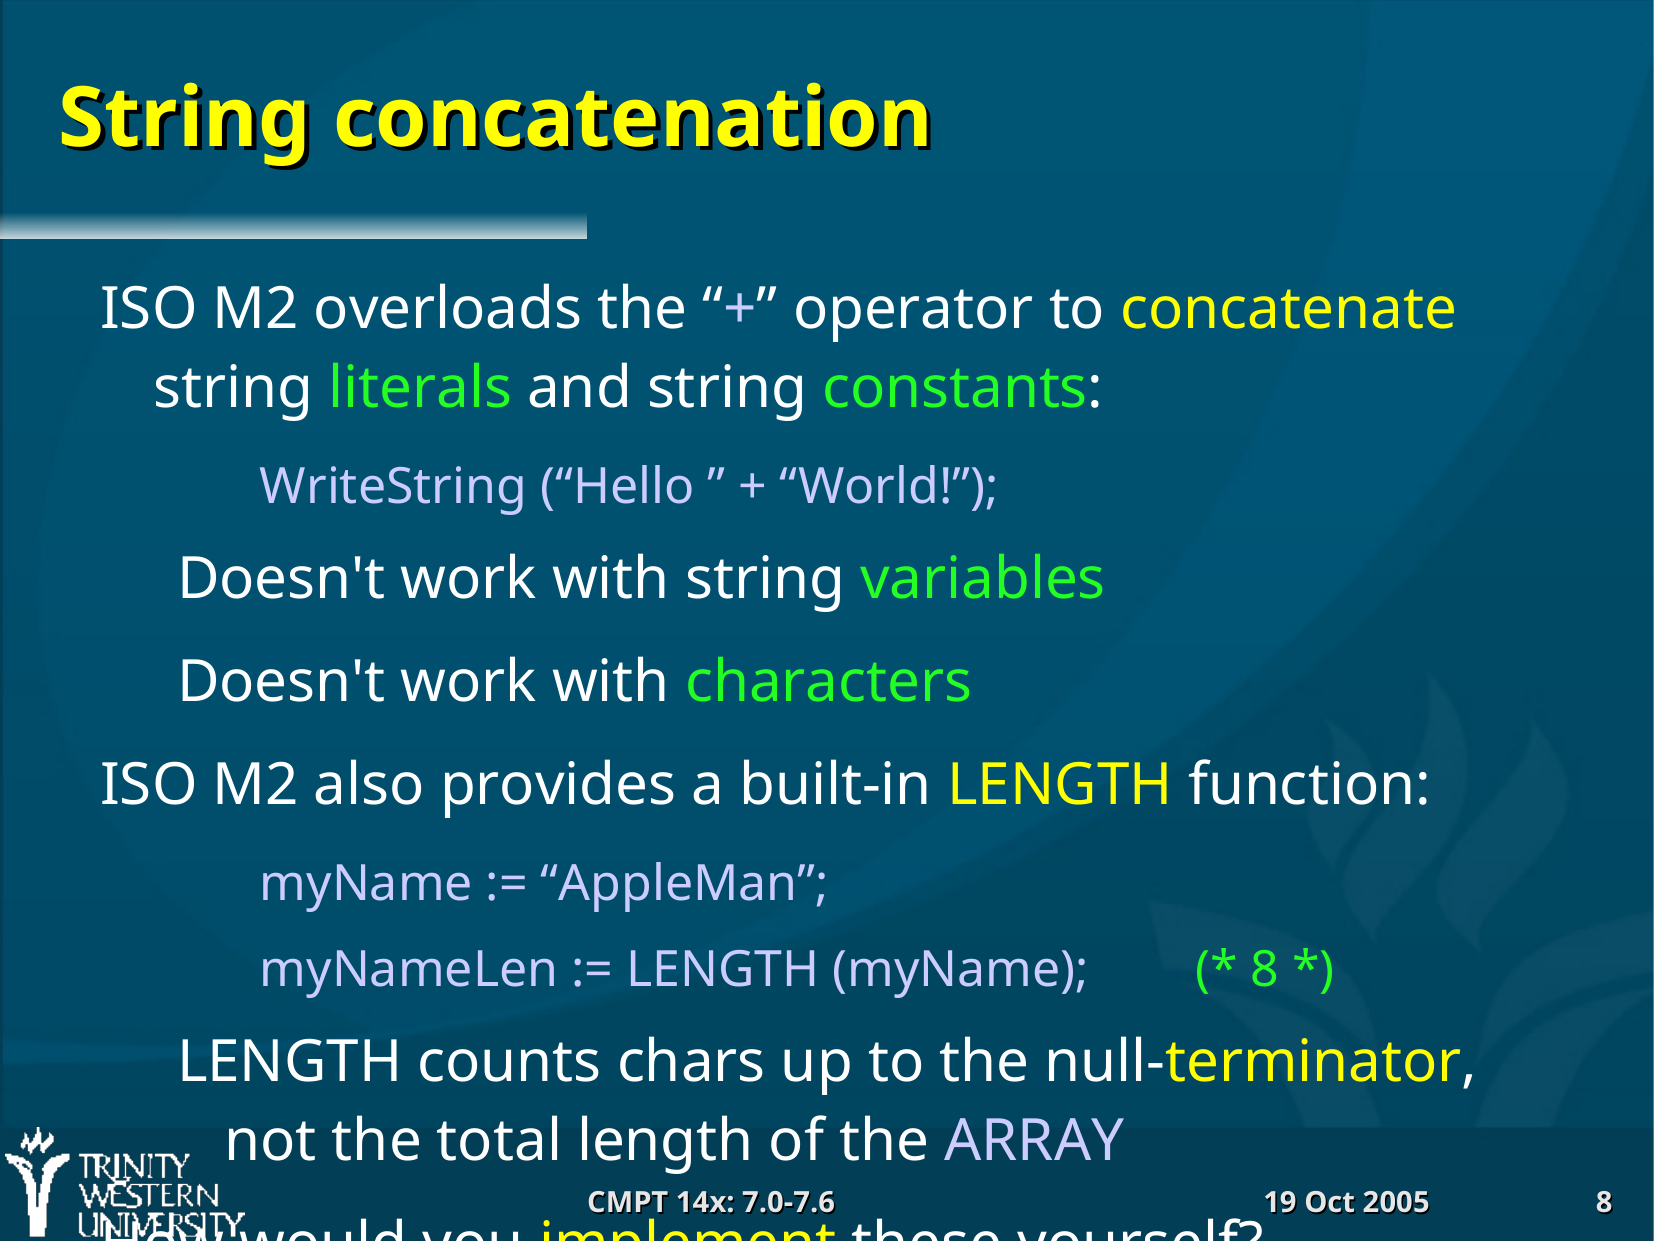

# String concatenation
ISO M2 overloads the “+” operator to concatenate string literals and string constants:
WriteString (“Hello ” + “World!”);
Doesn't work with string variables
Doesn't work with characters
ISO M2 also provides a built-in LENGTH function:
myName := “AppleMan”;
myNameLen := LENGTH (myName);		(* 8 *)
LENGTH counts chars up to the null-terminator, not the total length of the ARRAY
How would you implement these yourself?
CMPT 14x: 7.0-7.6
19 Oct 2005
8